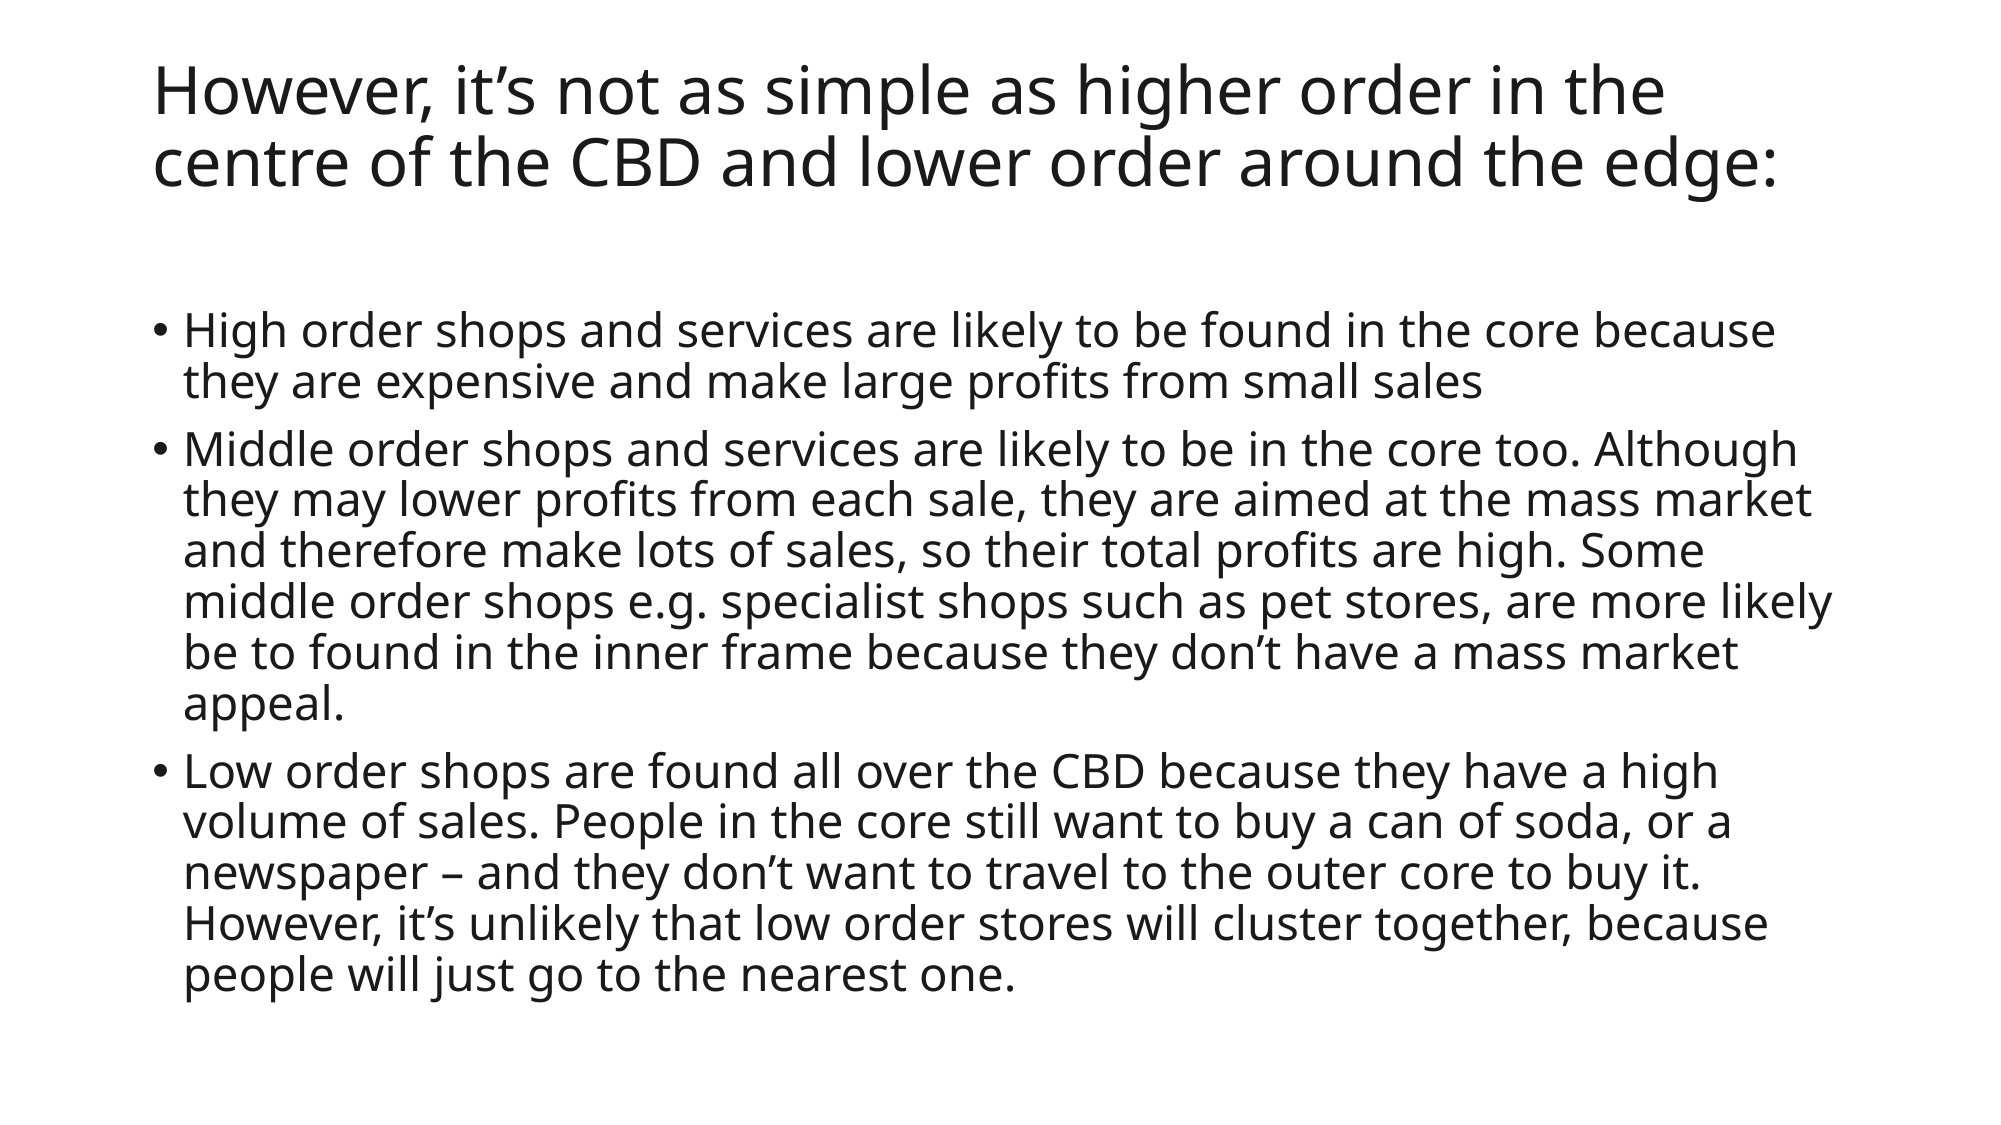

# However, it’s not as simple as higher order in the centre of the CBD and lower order around the edge:
High order shops and services are likely to be found in the core because they are expensive and make large profits from small sales
Middle order shops and services are likely to be in the core too. Although they may lower profits from each sale, they are aimed at the mass market and therefore make lots of sales, so their total profits are high. Some middle order shops e.g. specialist shops such as pet stores, are more likely be to found in the inner frame because they don’t have a mass market appeal.
Low order shops are found all over the CBD because they have a high volume of sales. People in the core still want to buy a can of soda, or a newspaper – and they don’t want to travel to the outer core to buy it. However, it’s unlikely that low order stores will cluster together, because people will just go to the nearest one.